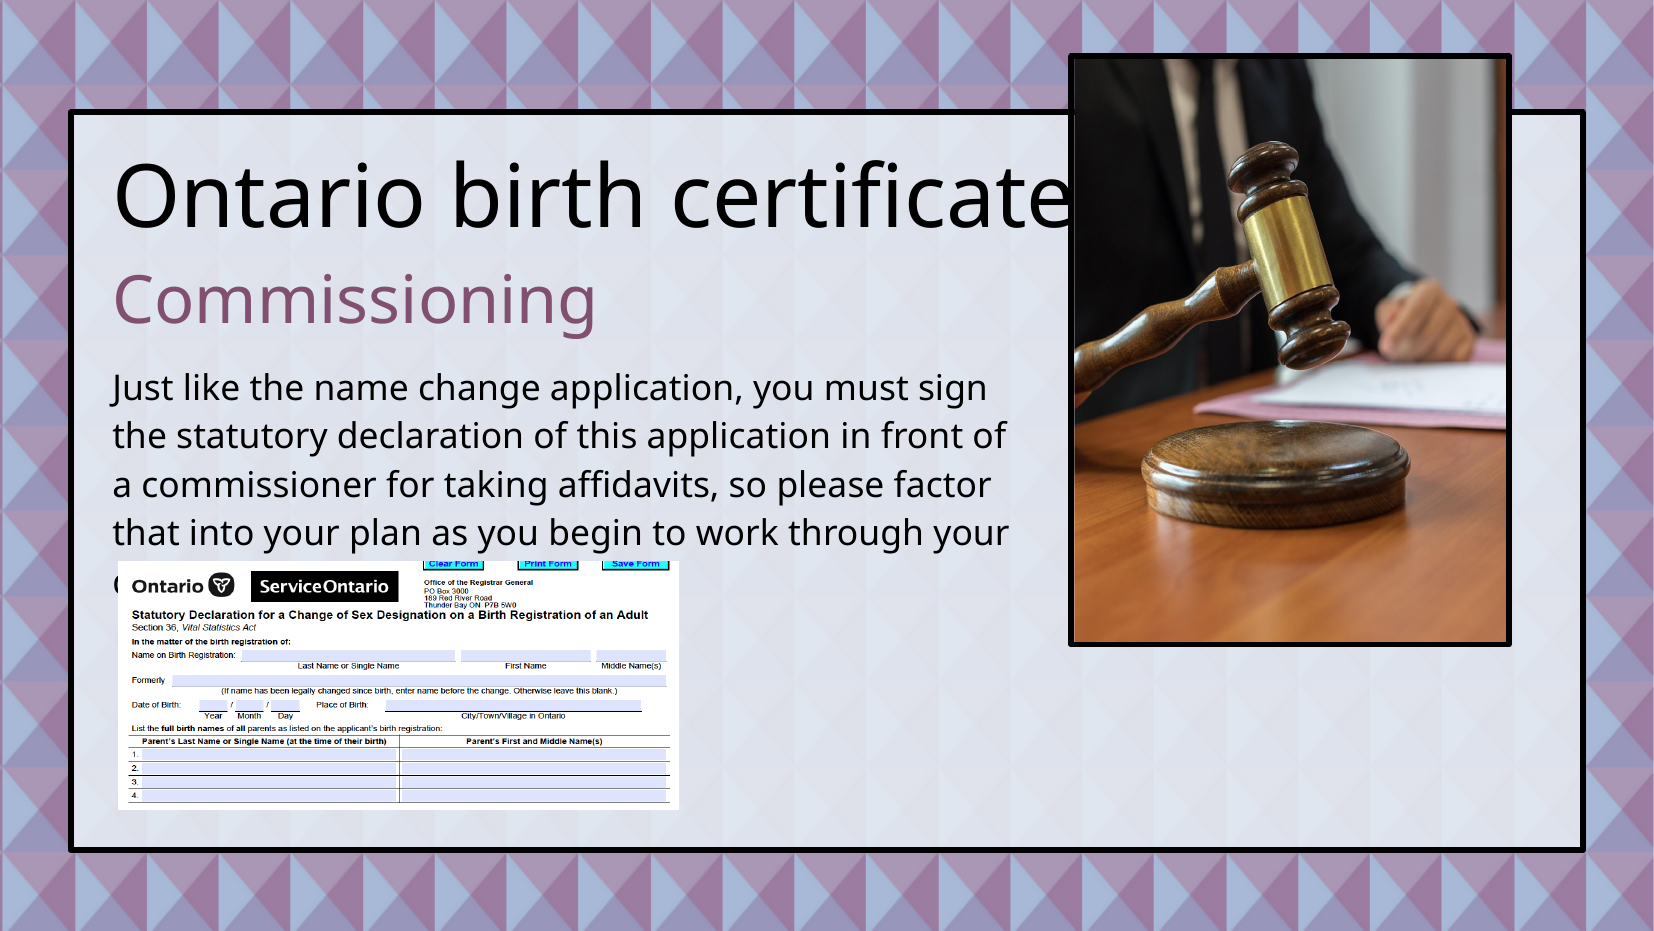

# Ontario birth certificates
Commissioning
Just like the name change application, you must sign the statutory declaration of this application in front of a commissioner for taking affidavits, so please factor that into your plan as you begin to work through your documents.